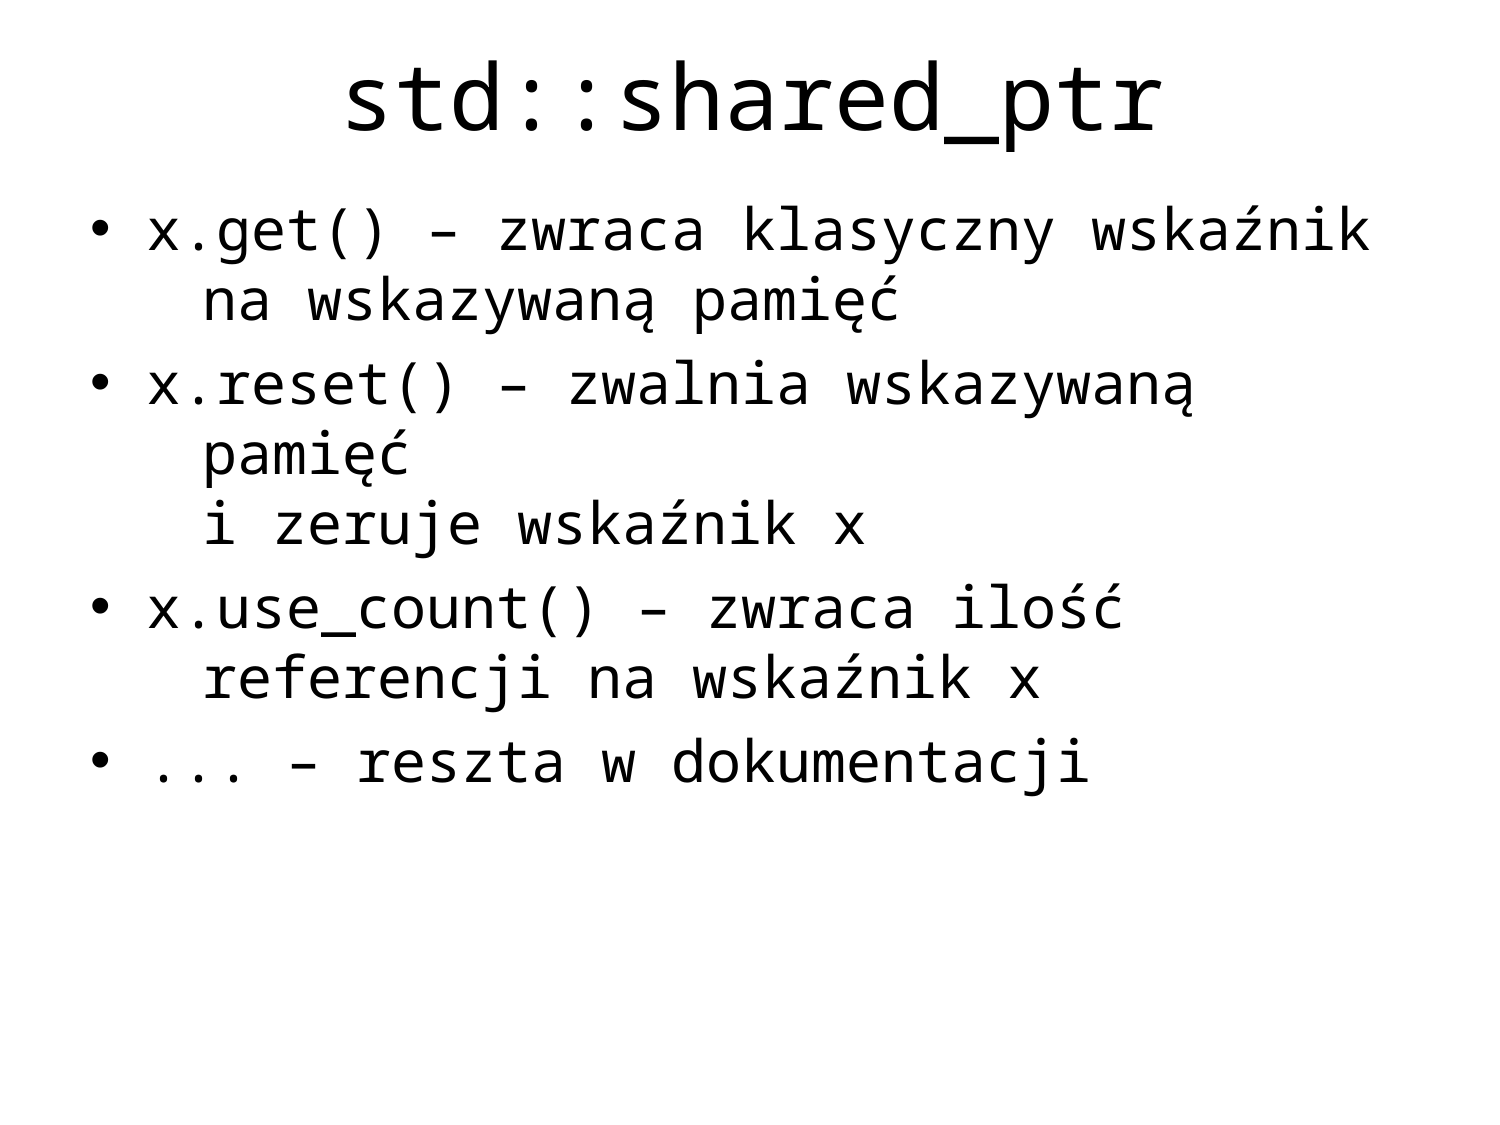

# std::shared_ptr
x.get() – zwraca klasyczny wskaźnik na wskazywaną pamięć
x.reset() – zwalnia wskazywaną pamięć
i zeruje wskaźnik x
x.use_count() – zwraca ilość referencji na wskaźnik x
... – reszta w dokumentacji